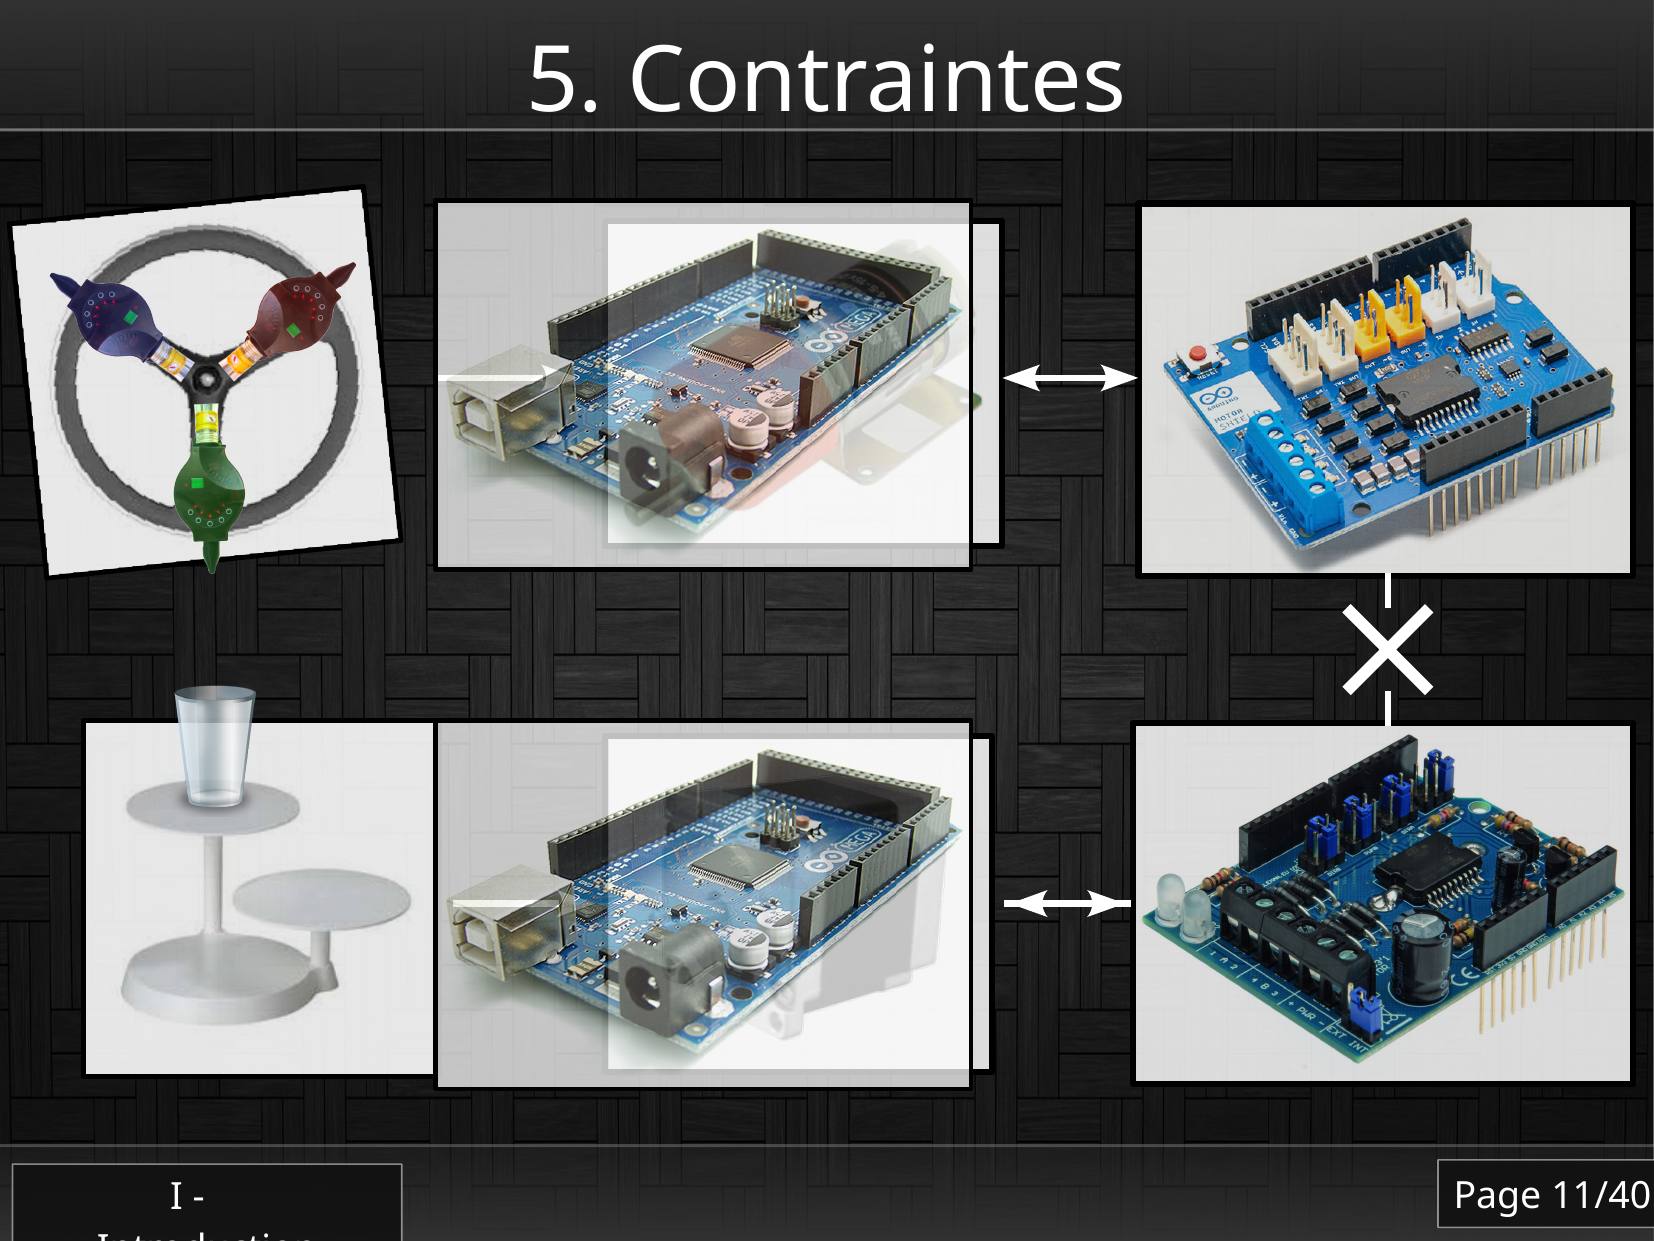

5. Contraintes
I -	Introduction
Logicielles :
– Norme de codage d'Arduino (C/C++)
– Protocoles de communication